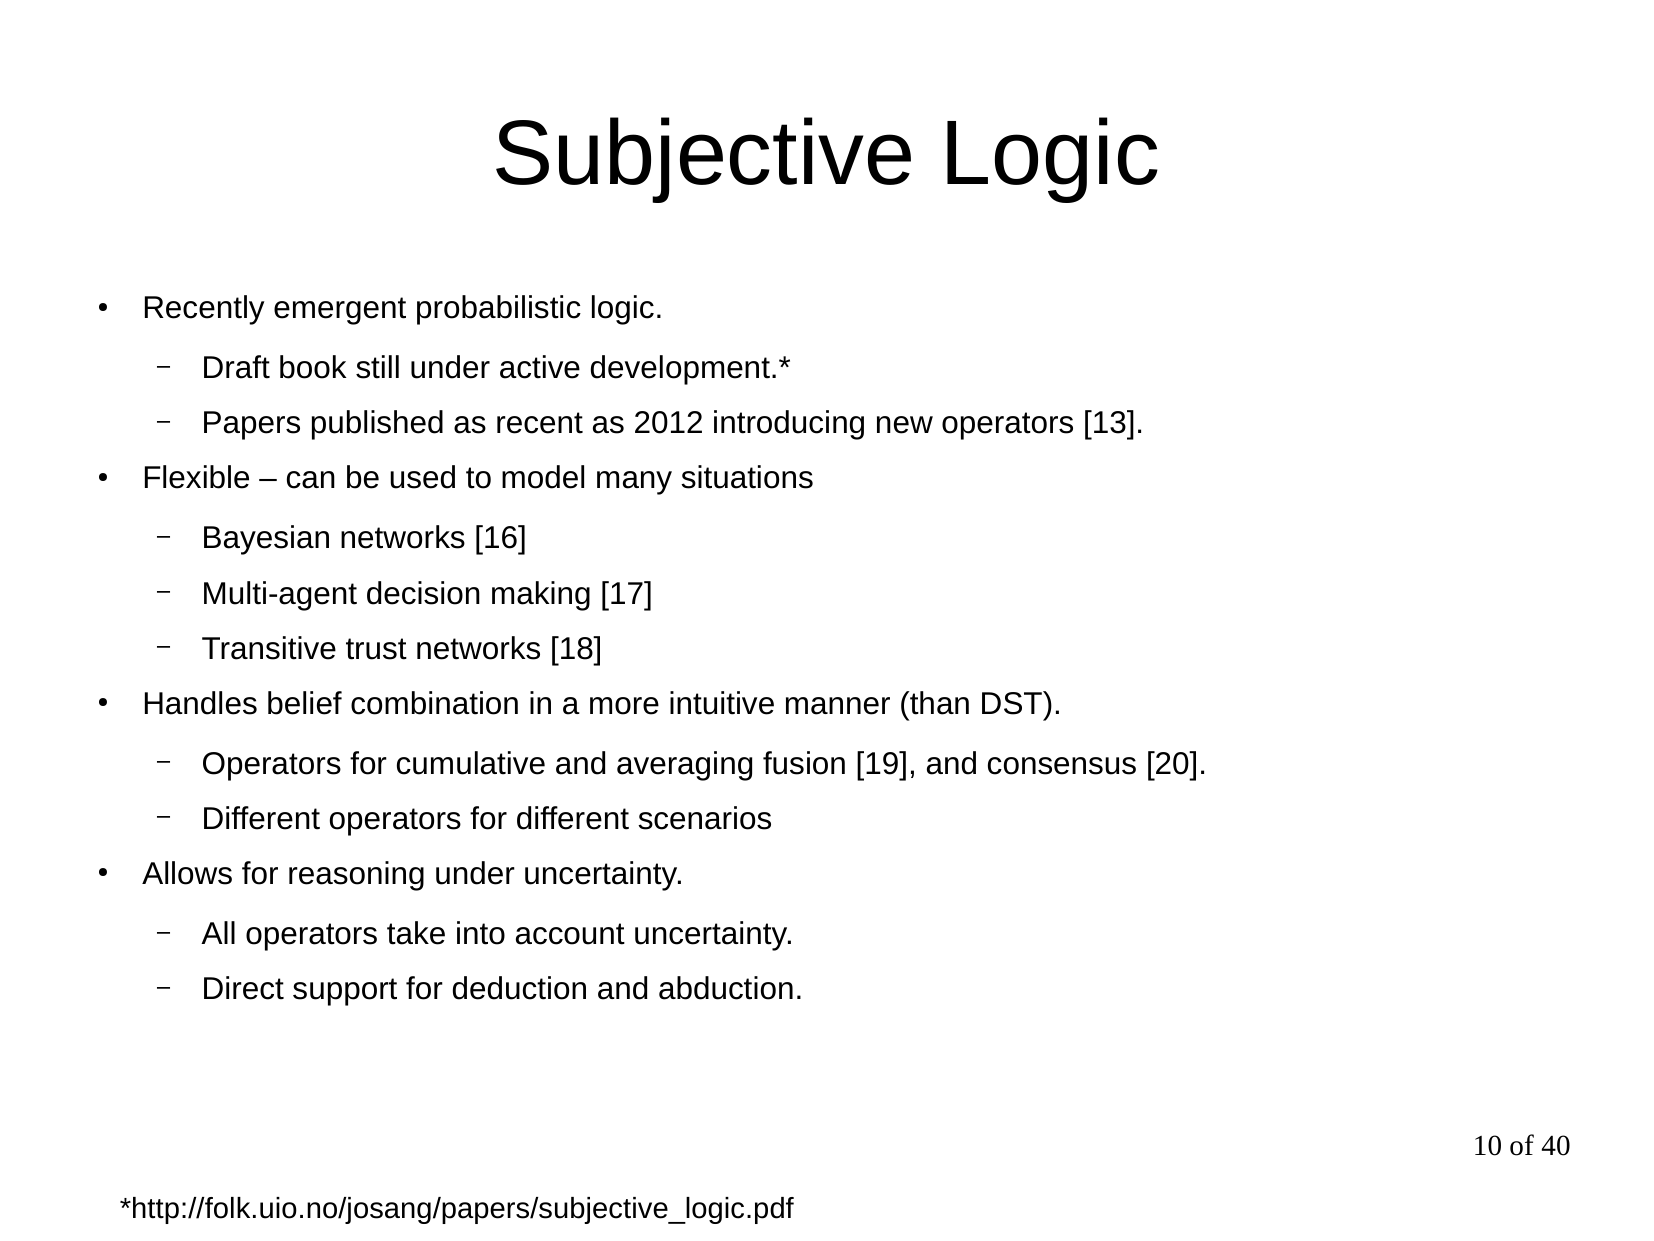

# Subjective Logic
Recently emergent probabilistic logic.
Draft book still under active development.*
Papers published as recent as 2012 introducing new operators [13].
Flexible – can be used to model many situations
Bayesian networks [16]
Multi-agent decision making [17]
Transitive trust networks [18]
Handles belief combination in a more intuitive manner (than DST).
Operators for cumulative and averaging fusion [19], and consensus [20].
Different operators for different scenarios
Allows for reasoning under uncertainty.
All operators take into account uncertainty.
Direct support for deduction and abduction.
10
*http://folk.uio.no/josang/papers/subjective_logic.pdf